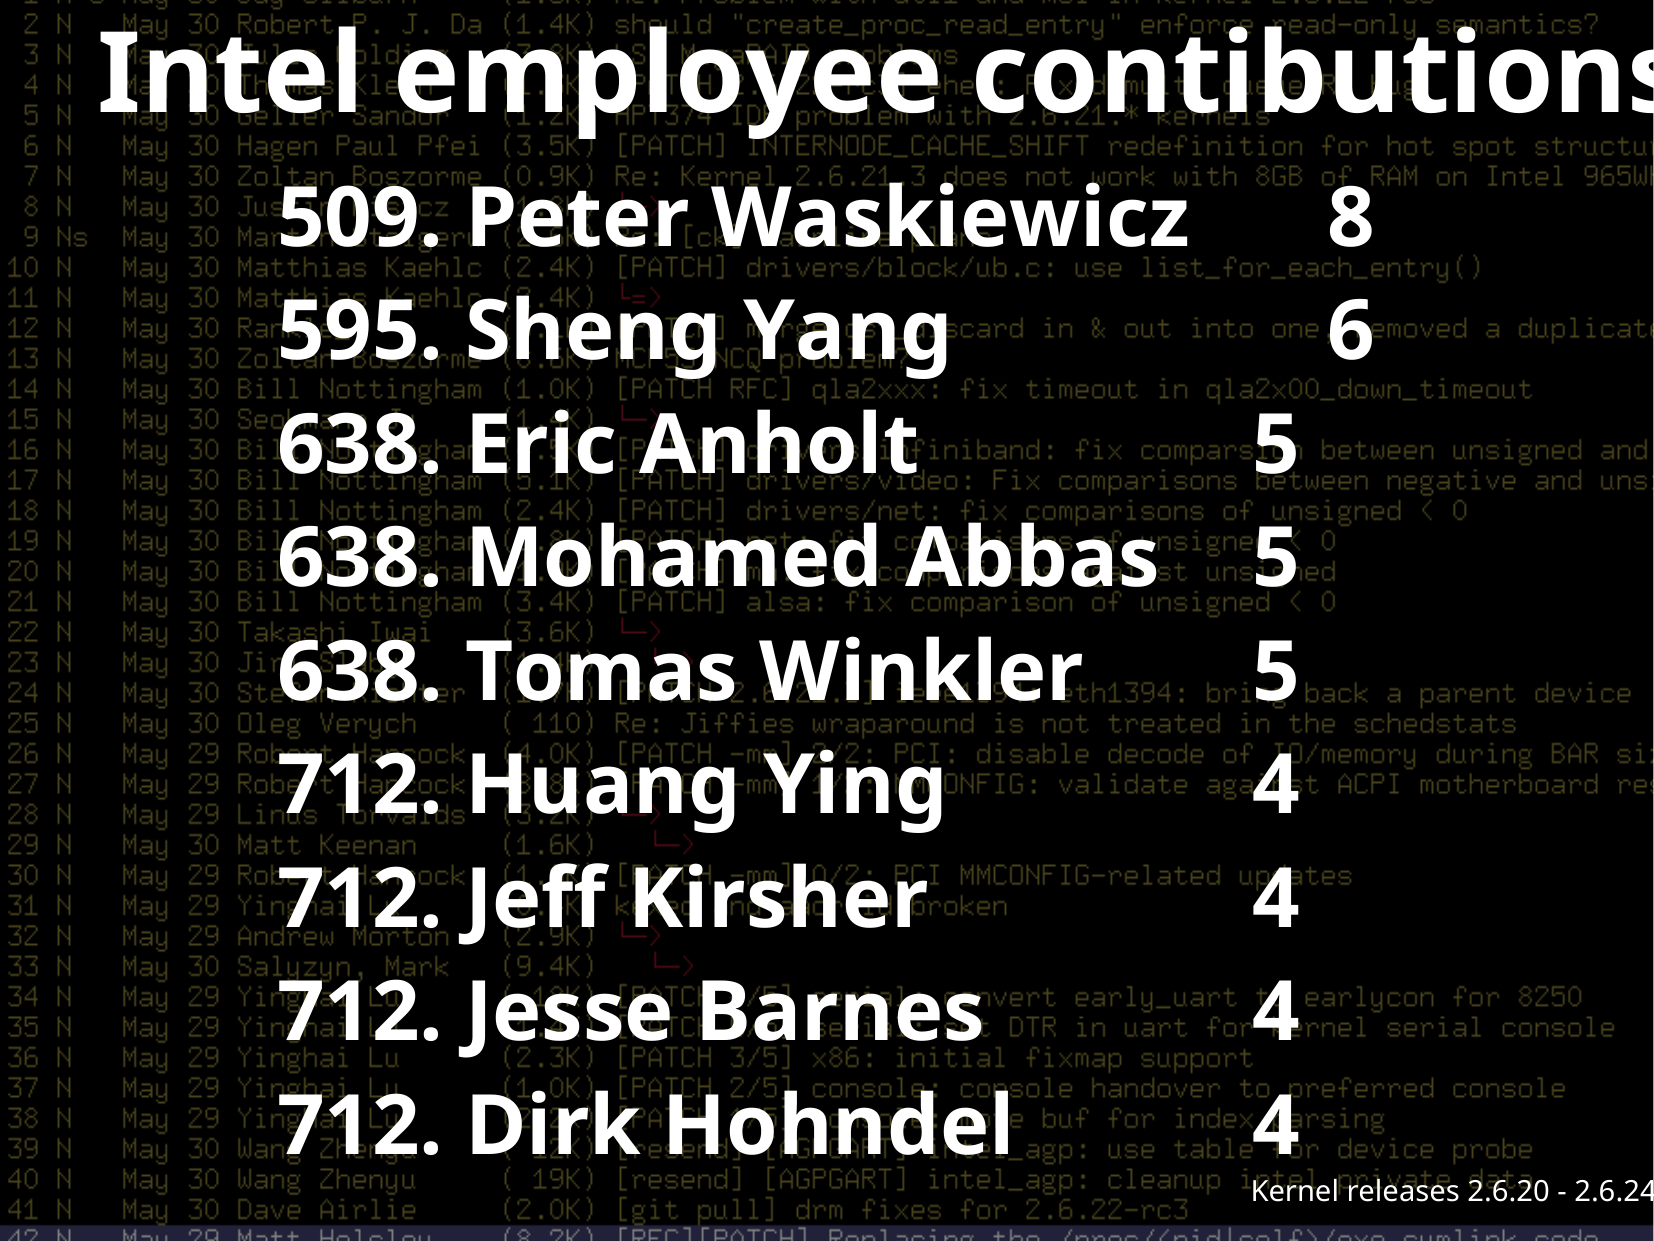

Intel employee contibutions
509. Peter Waskiewicz		8
595. Sheng Yang					6
638. Eric Anholt					5
638. Mohamed Abbas		5
638. Tomas Winkler			5
712. Huang Ying					4
712. Jeff Kirsher					4
712. Jesse Barnes				4
712. Dirk Hohndel				4
Kernel releases 2.6.20 - 2.6.24